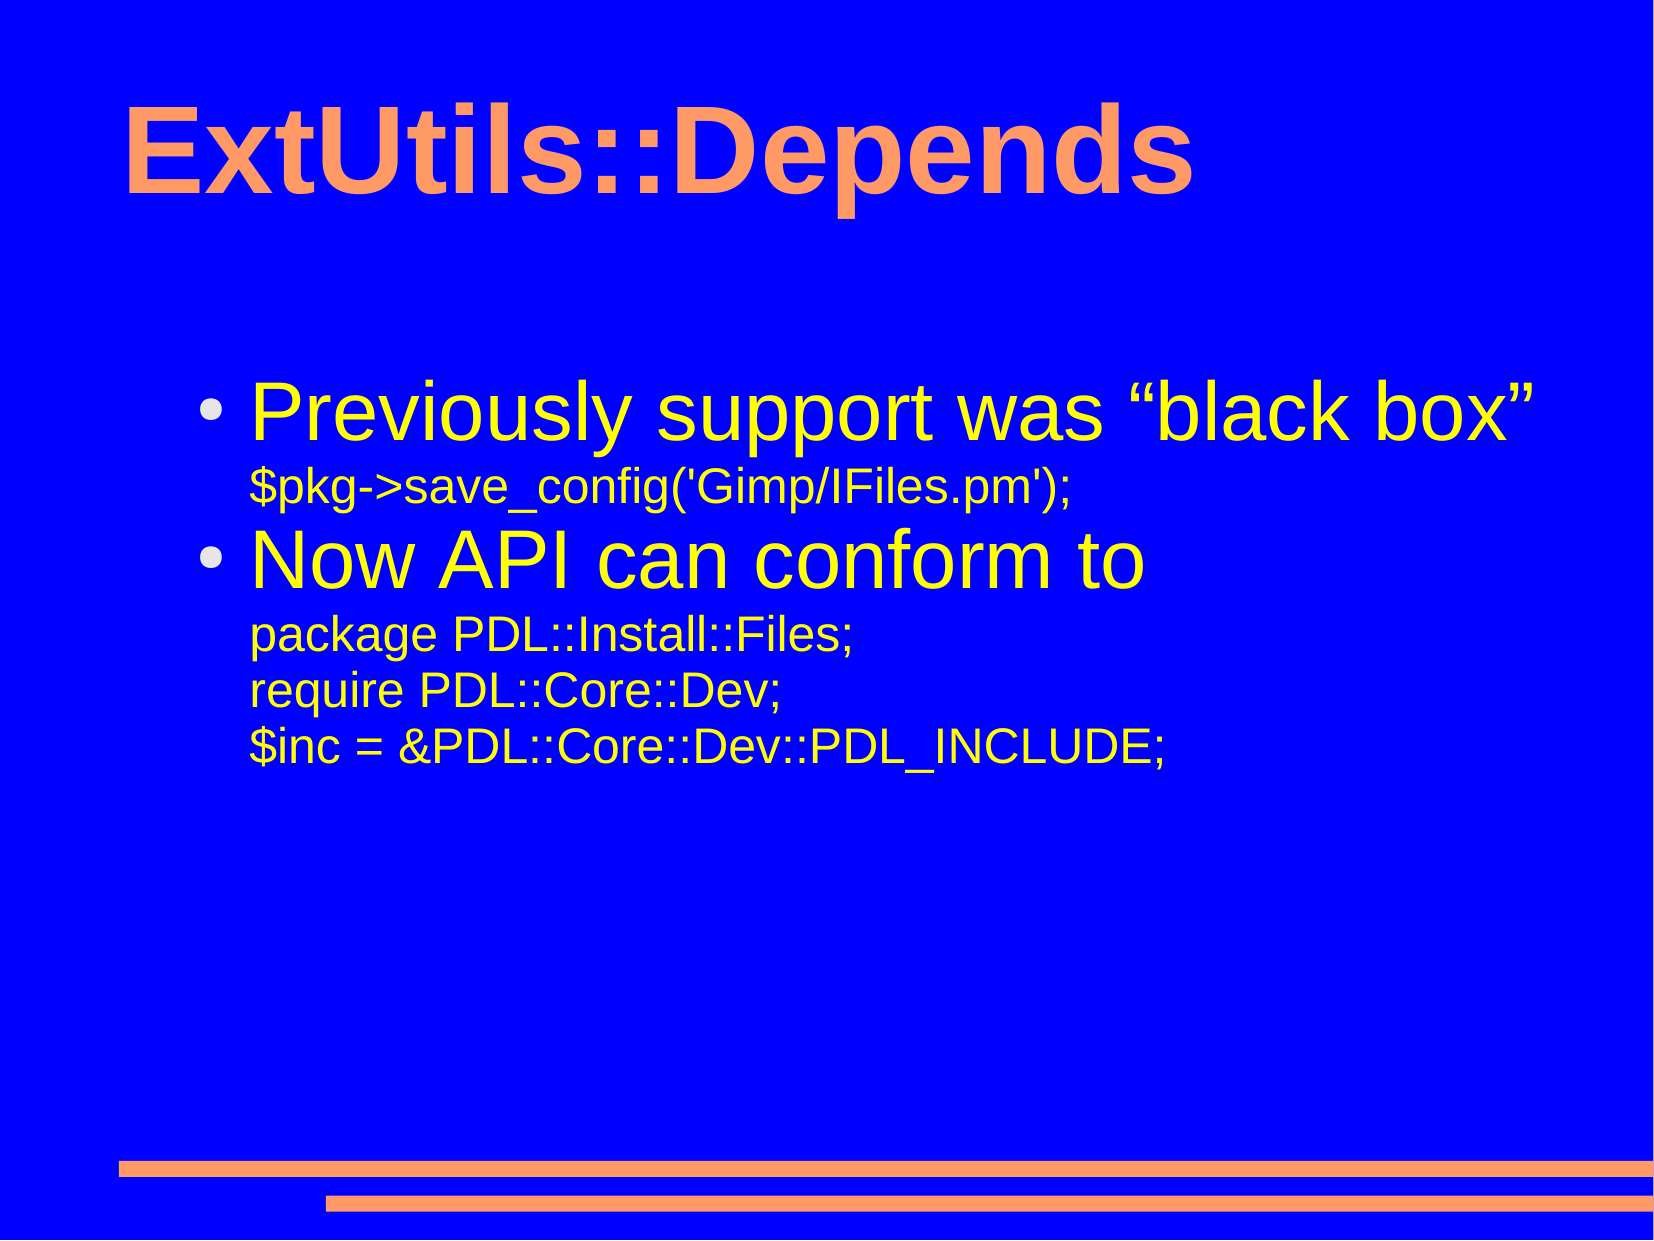

# ExtUtils::Depends
Previously support was “black box”
$pkg->save_config('Gimp/IFiles.pm');
Now API can conform to
package PDL::Install::Files;
require PDL::Core::Dev;
$inc = &PDL::Core::Dev::PDL_INCLUDE;